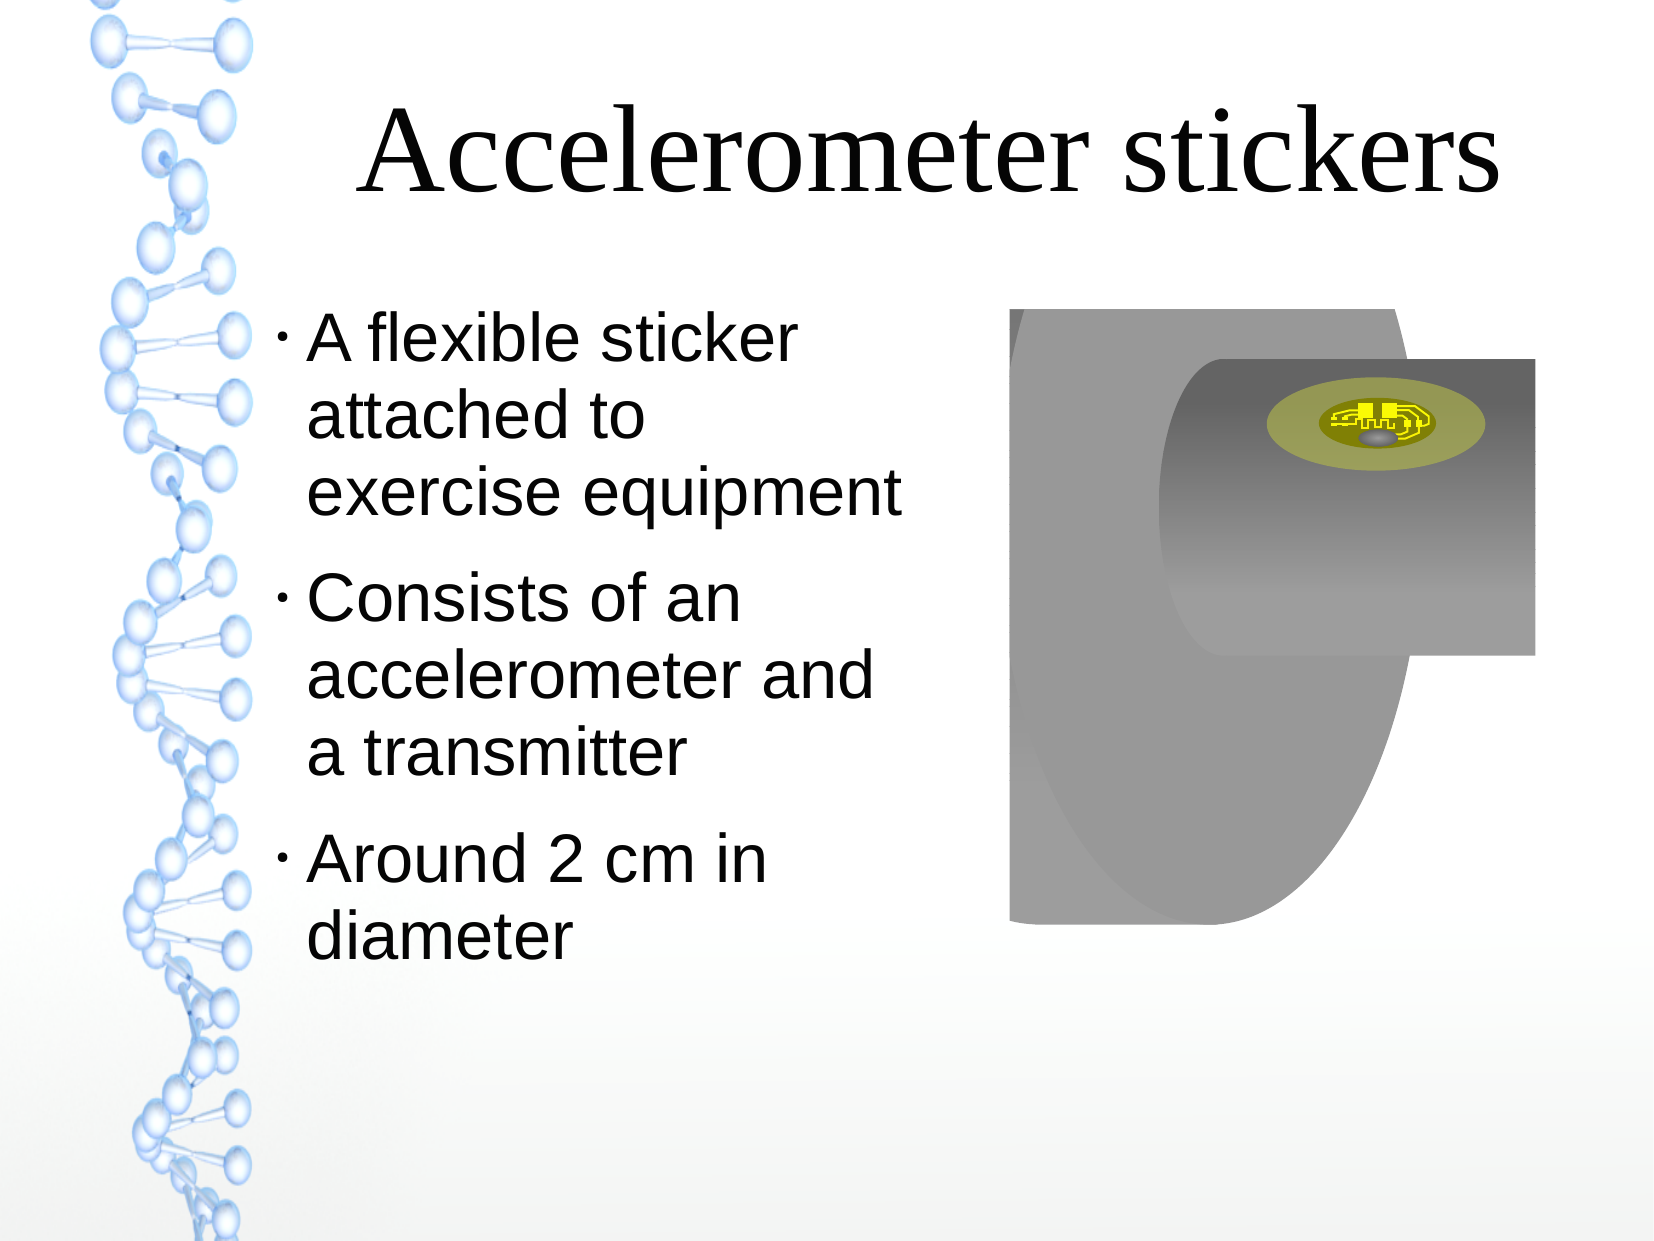

# Accelerometer stickers
A flexible sticker attached to exercise equipment
Consists of an accelerometer and a transmitter
Around 2 cm in diameter